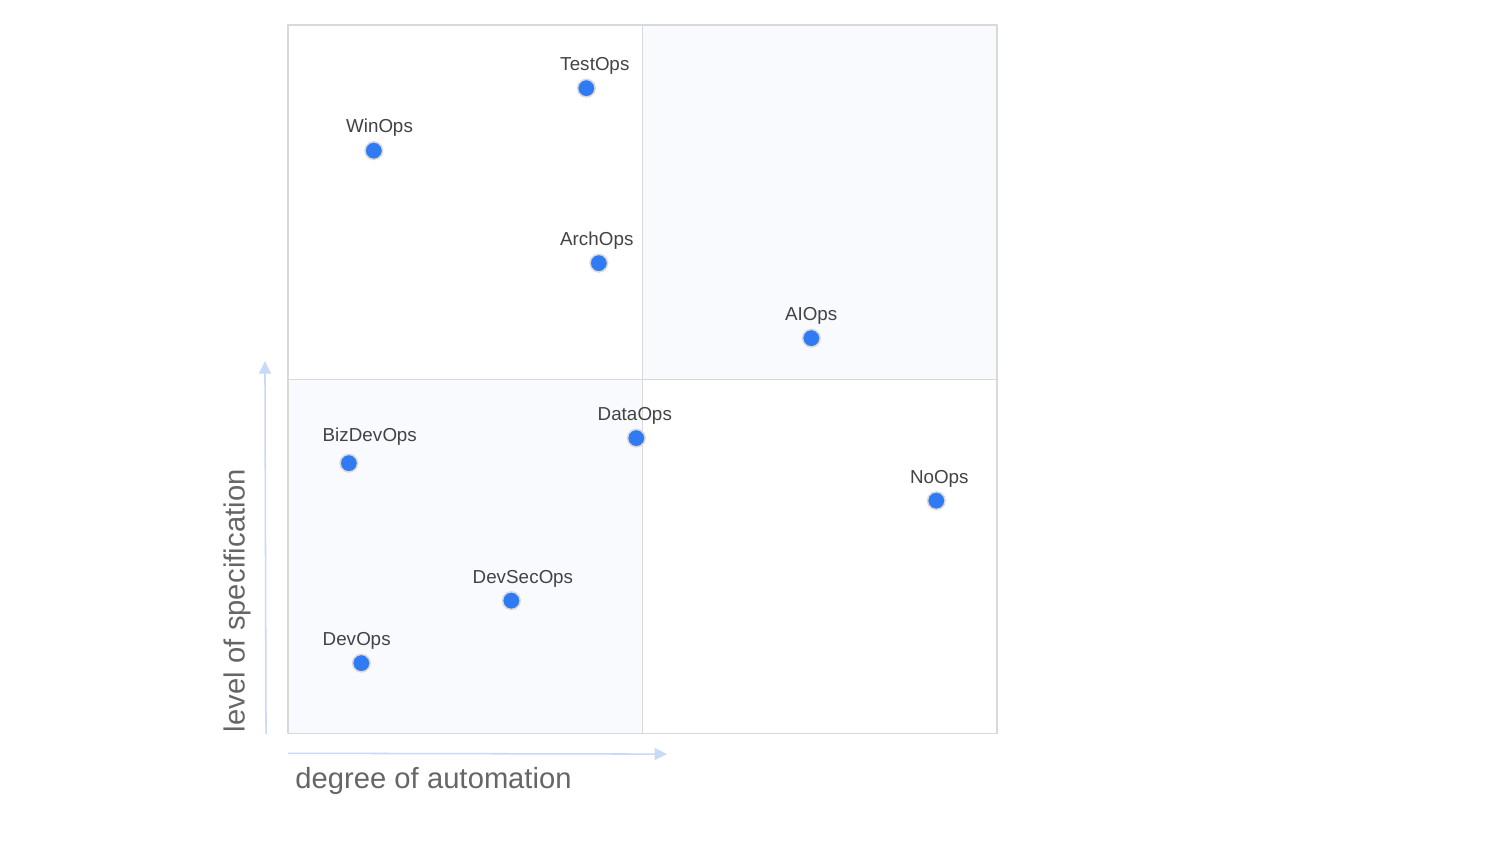

TestOps
WinOps
ArchOps
AIOps
DataOps
BizDevOps
NoOps
level of specification
DevSecOps
DevOps
degree of automation